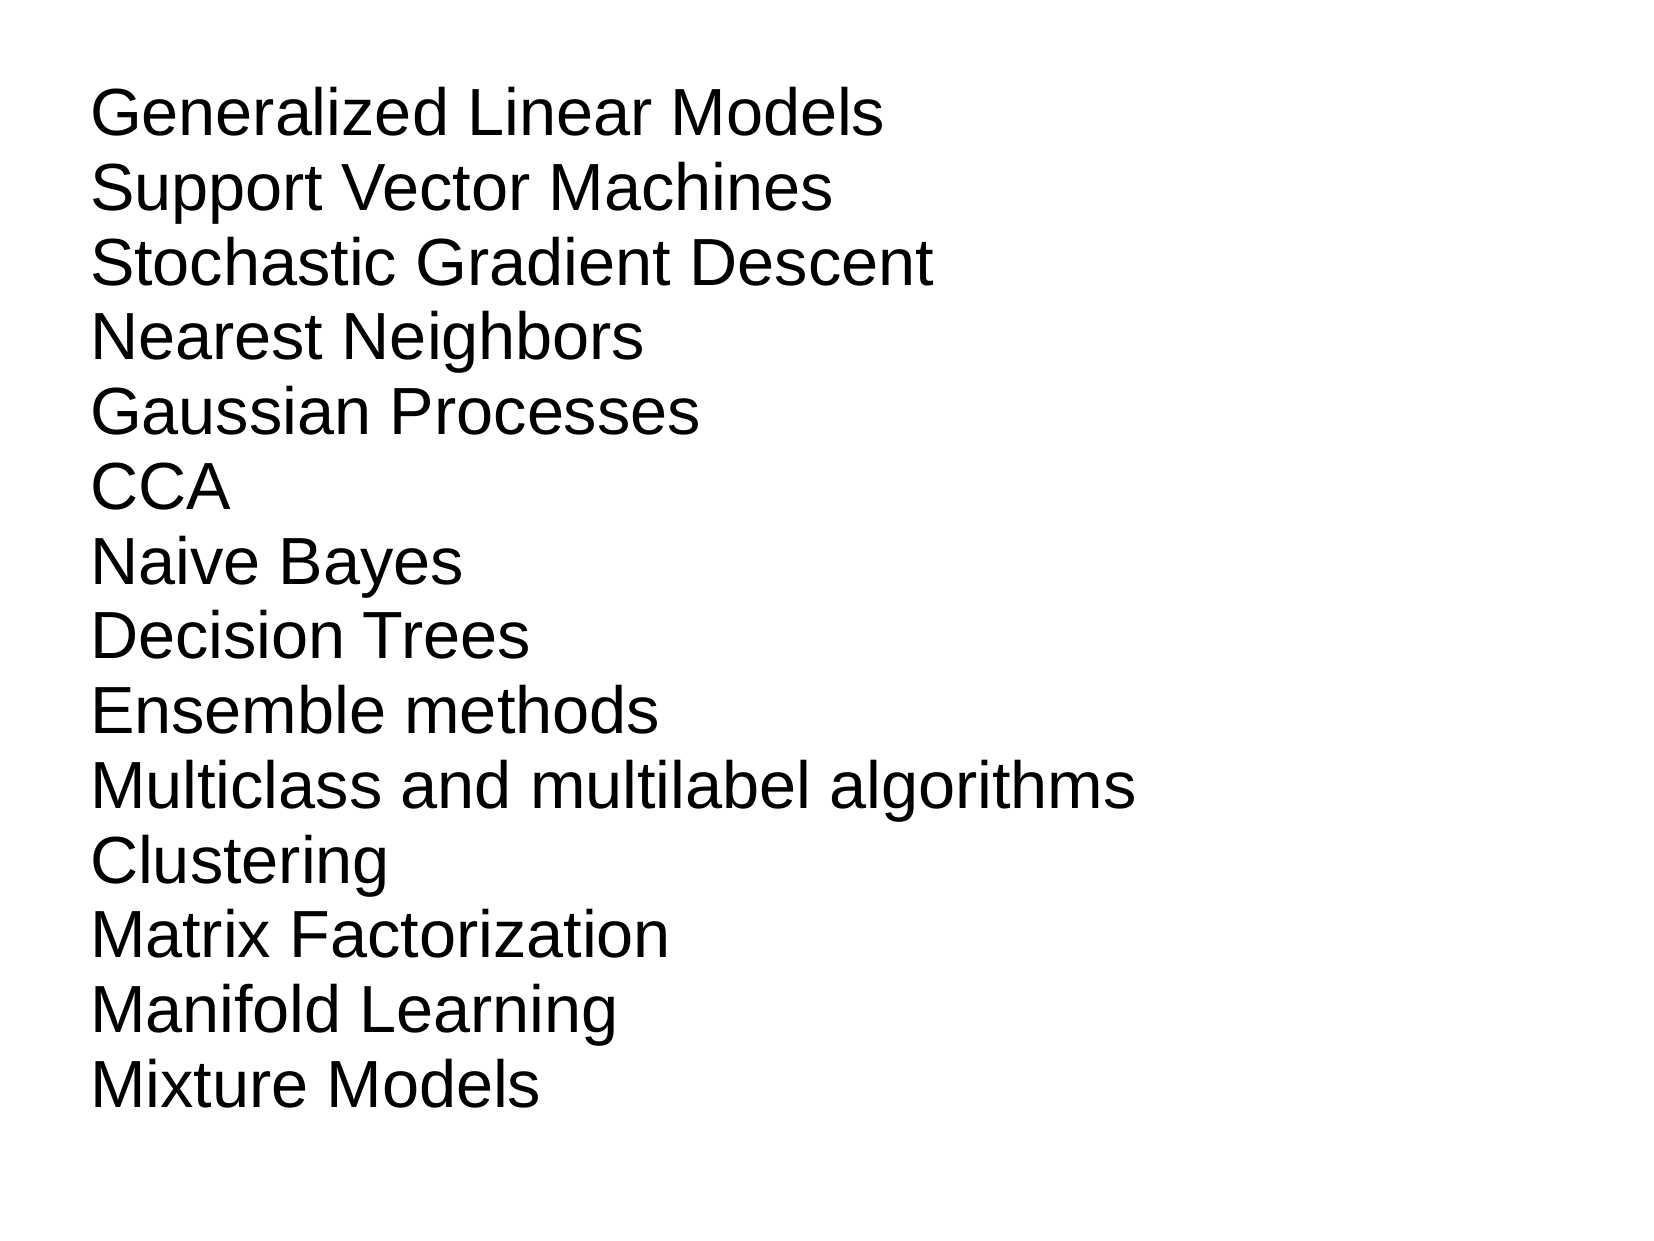

# Generalized Linear Models
Support Vector Machines
Stochastic Gradient Descent
Nearest Neighbors
Gaussian Processes
CCA
Naive Bayes
Decision Trees
Ensemble methods
Multiclass and multilabel algorithms
Clustering
Matrix Factorization
Manifold Learning
Mixture Models